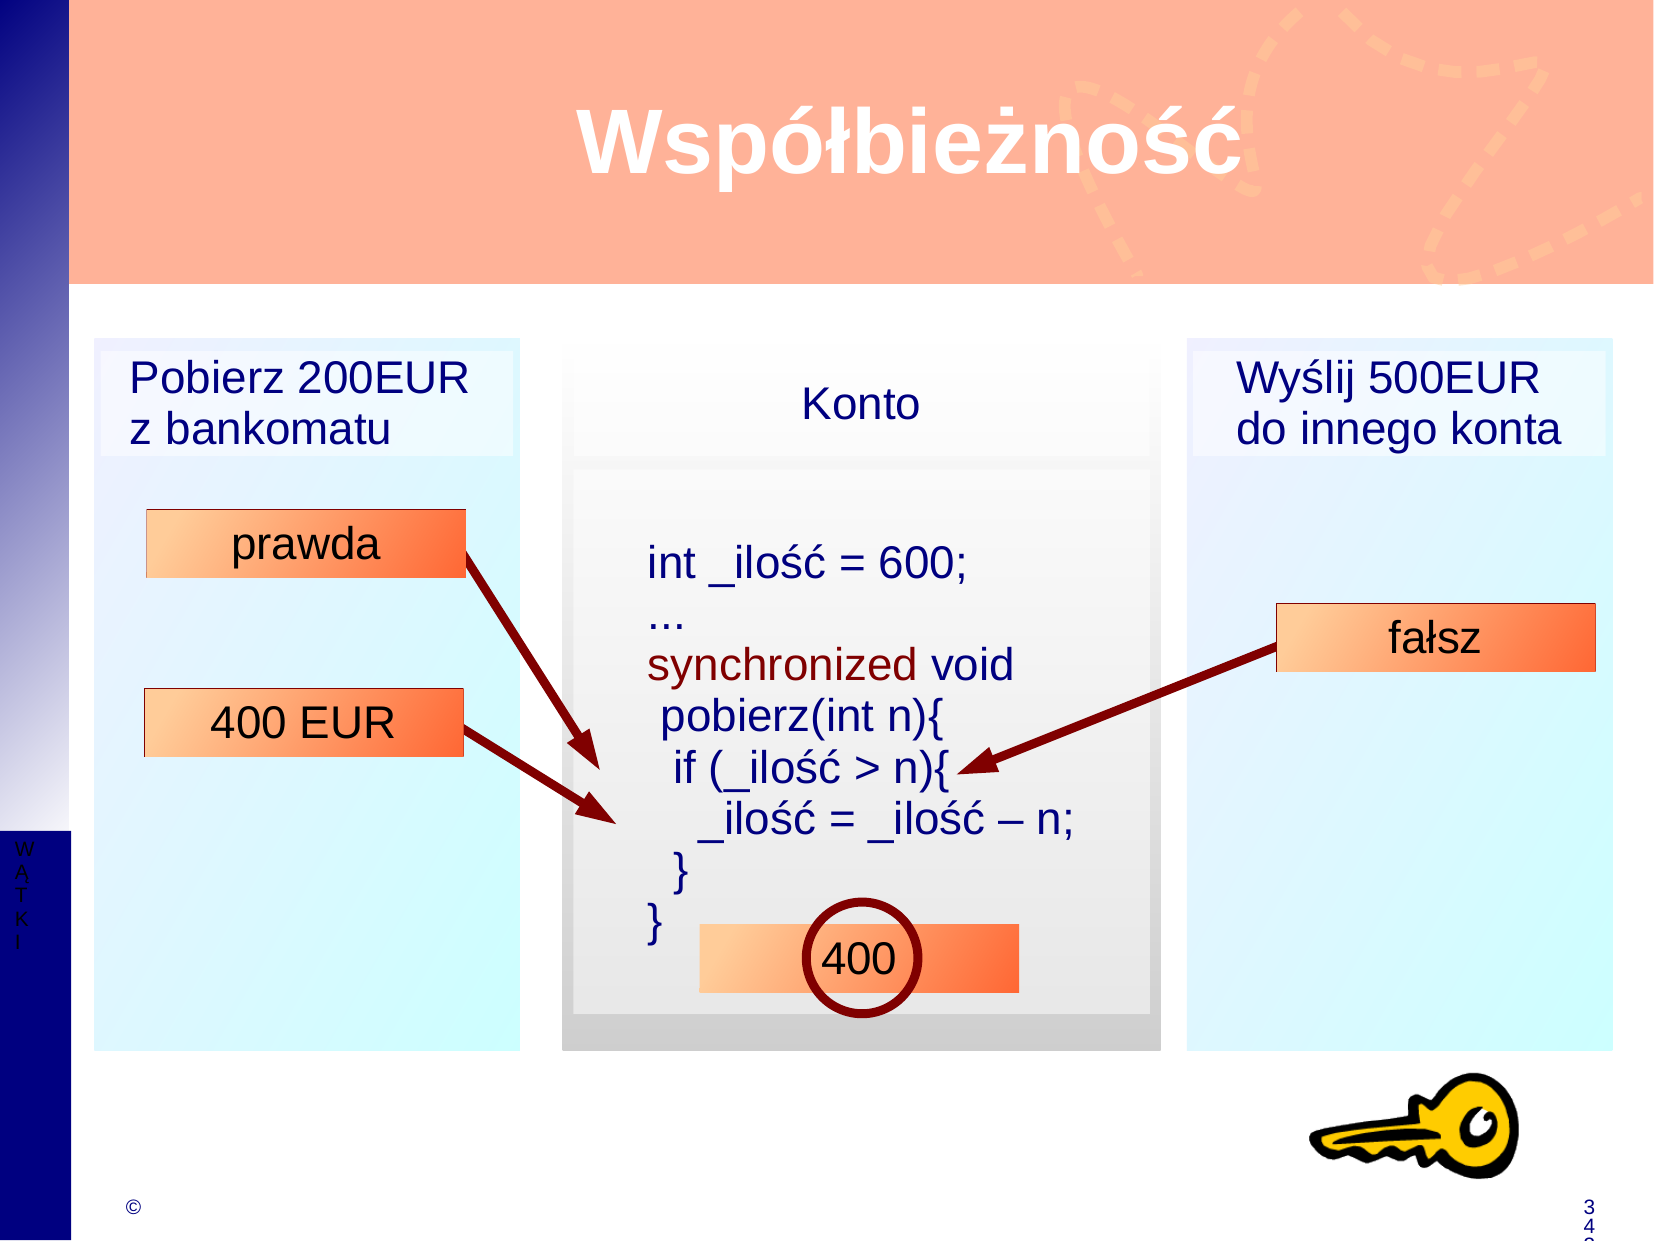

# Współbieżność
Pobierz 200EUR
z bankomatu
Wyślij 500EUR
do innego konta
Konto
int _ilość = 600;
...
synchronized void
 pobierz(int n){
 if (_ilość > n){
 _ilość = _ilość – n;
 }
}
prawda
fałsz
400 EUR
W
Ą
T
K
I
400